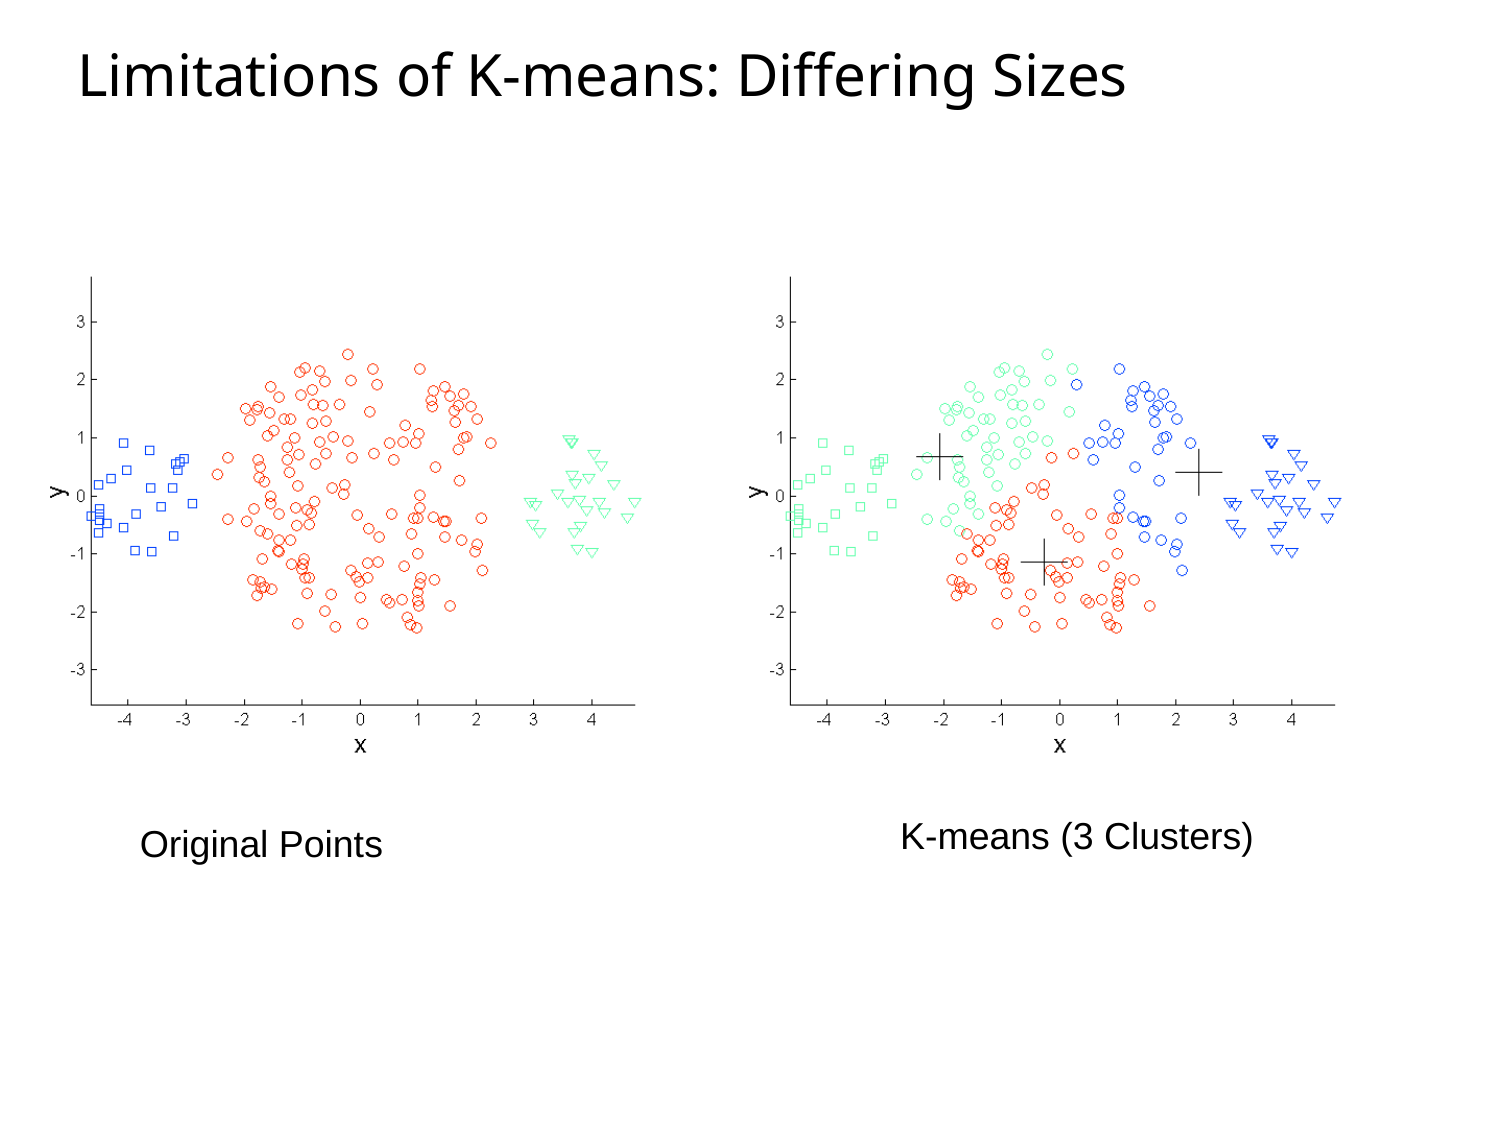

Limitations of K-means: Differing Sizes
K-means (3 Clusters)
Original Points